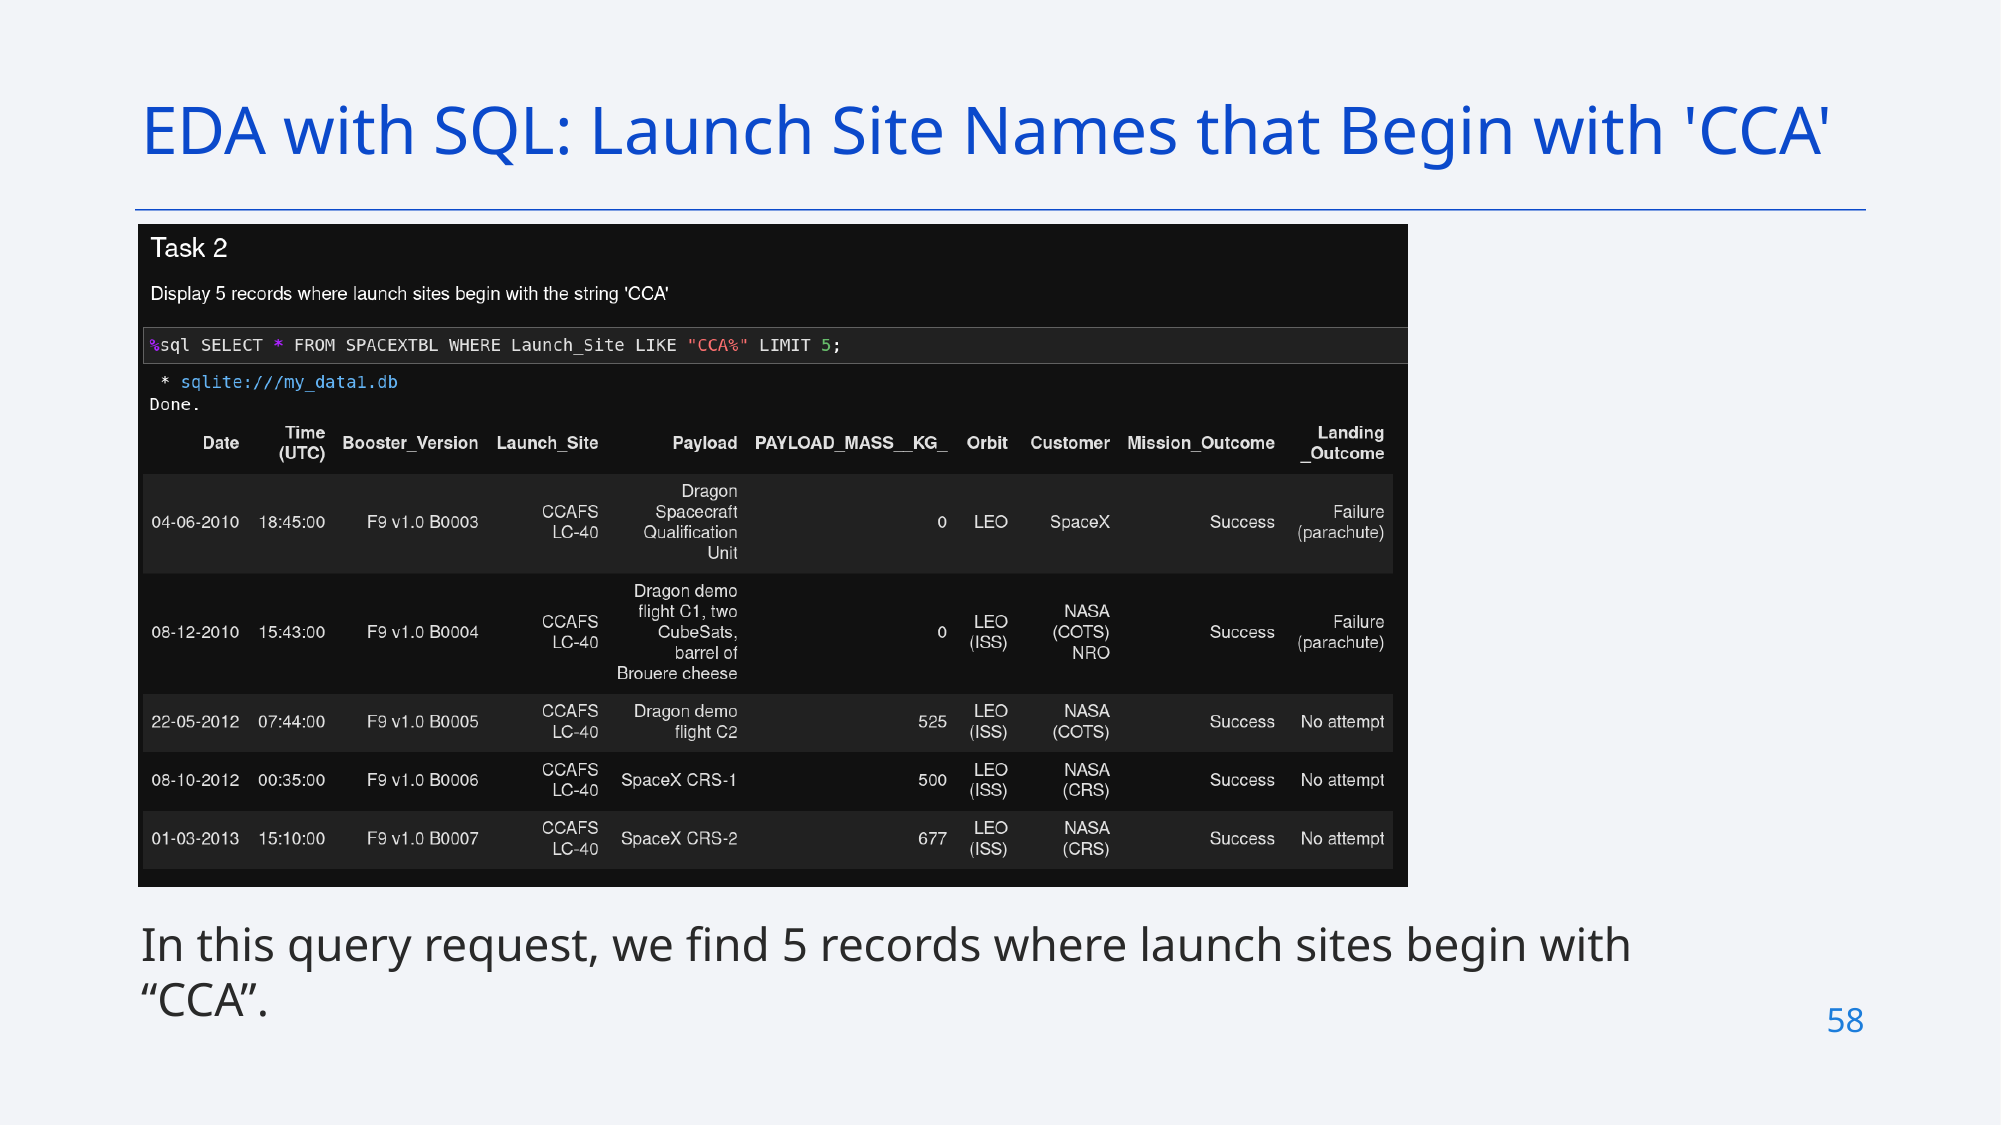

EDA with SQL: Launch Site Names that Begin with 'CCA'
# In this query request, we find 5 records where launch sites begin with “CCA”.
58